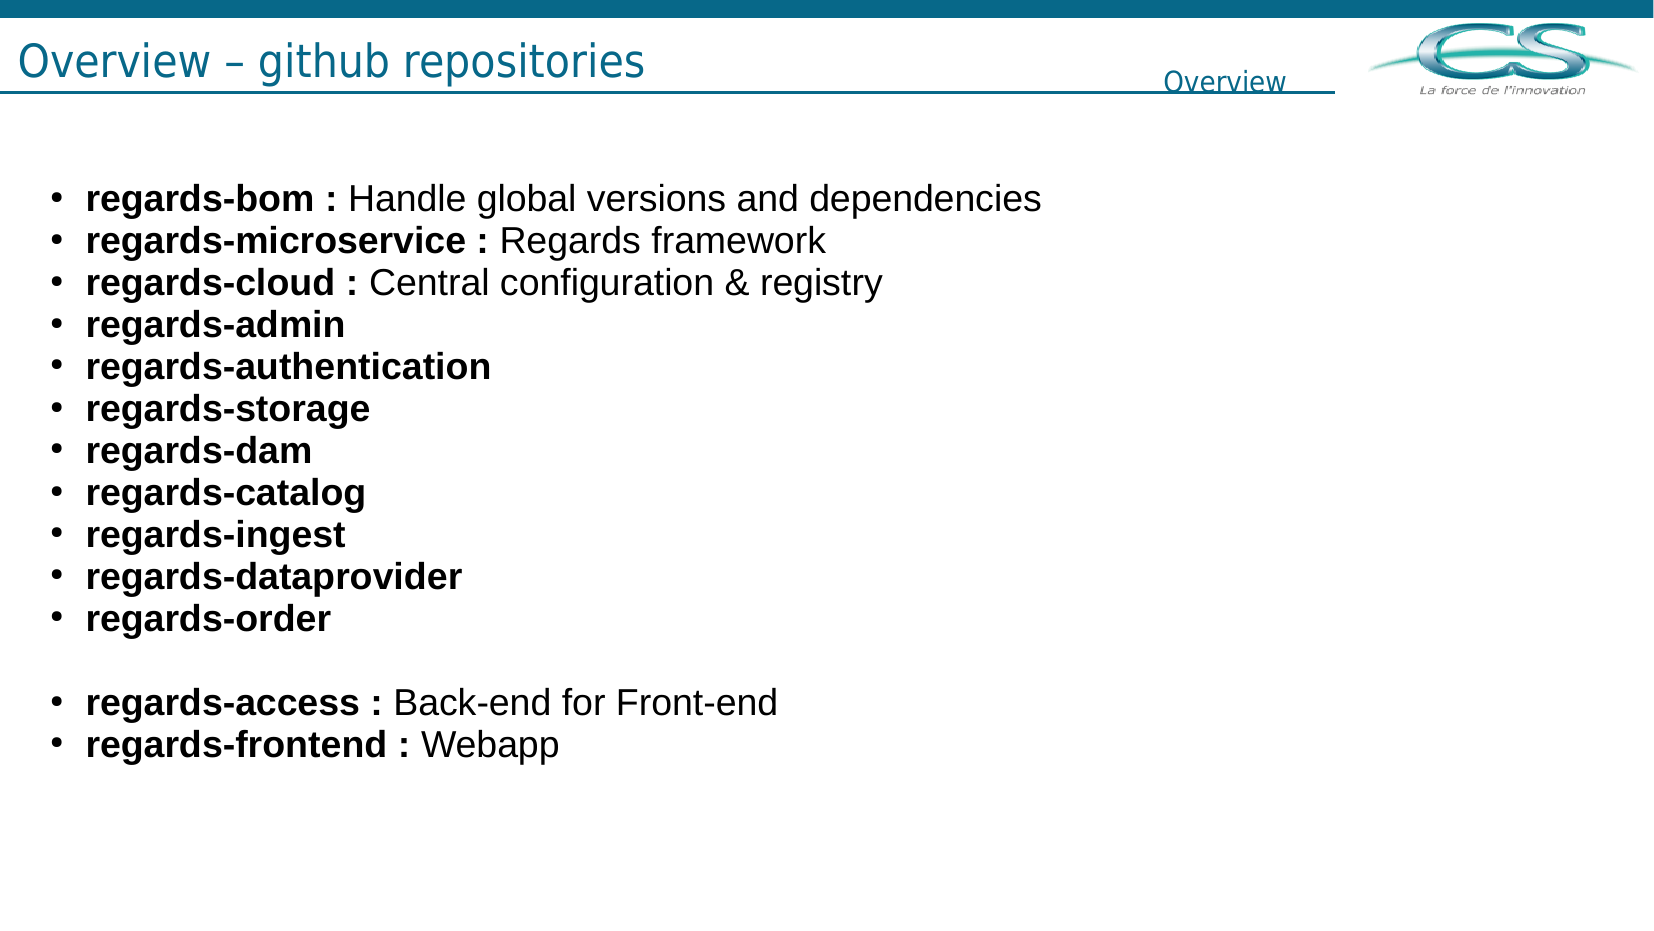

Overview – github repositories
Overview
regards-bom : Handle global versions and dependencies
regards-microservice : Regards framework
regards-cloud : Central configuration & registry
regards-admin
regards-authentication
regards-storage
regards-dam
regards-catalog
regards-ingest
regards-dataprovider
regards-order
regards-access : Back-end for Front-end
regards-frontend : Webapp
#